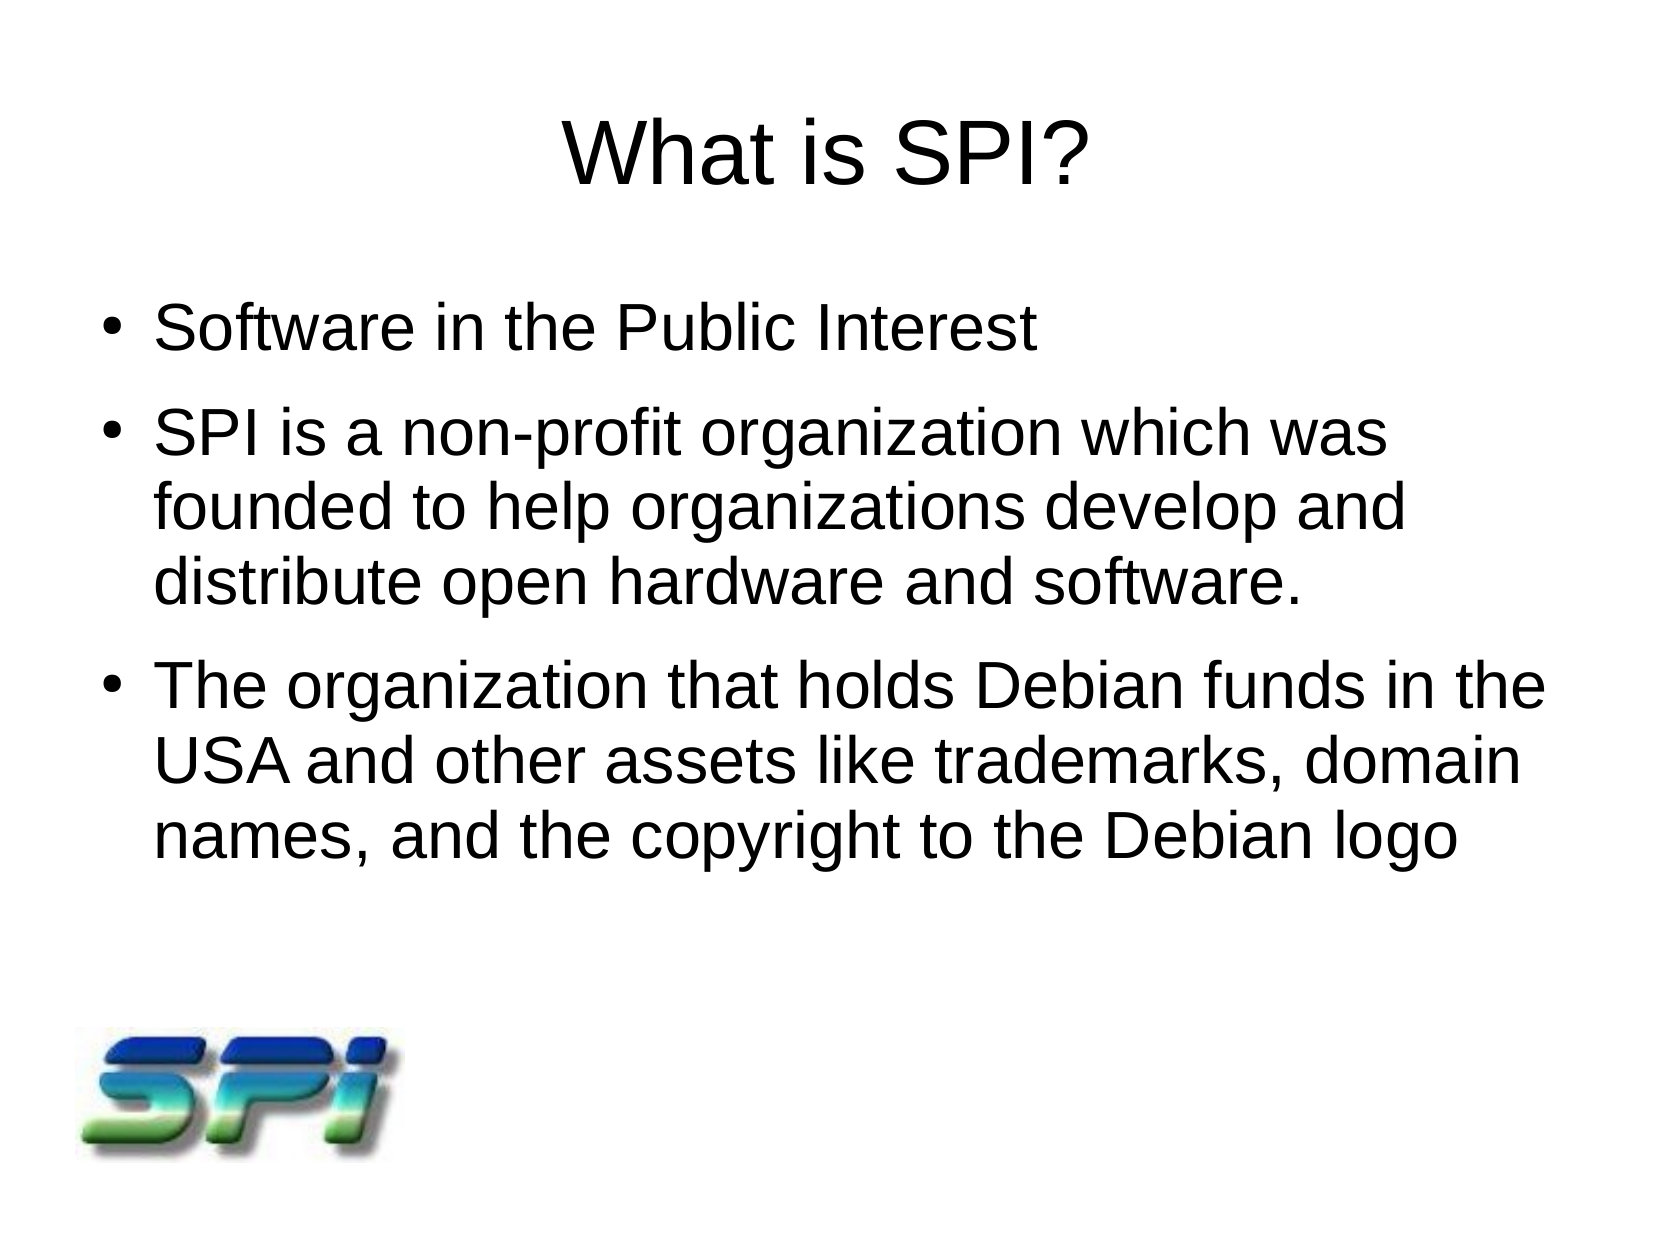

# What is SPI?
Software in the Public Interest
SPI is a non-profit organization which was founded to help organizations develop and distribute open hardware and software.
The organization that holds Debian funds in the USA and other assets like trademarks, domain names, and the copyright to the Debian logo